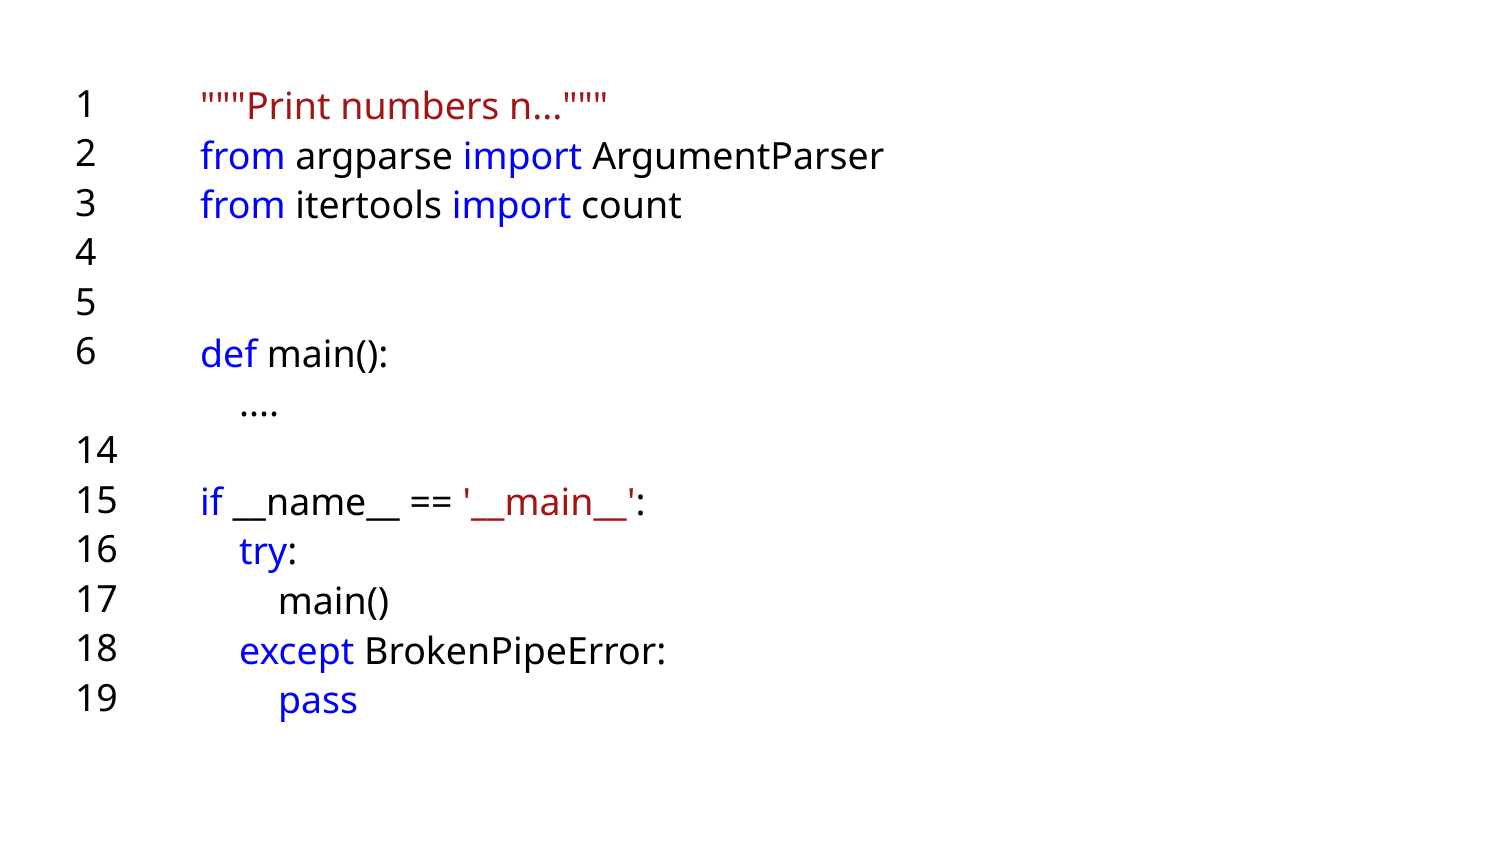

1
2
3
4
5
6
14
15
16
17
18
19
# """Print numbers n...""" from argparse import ArgumentParser from itertools import count def main(): .... if __name__ == '__main__': try: main() except BrokenPipeError: pass